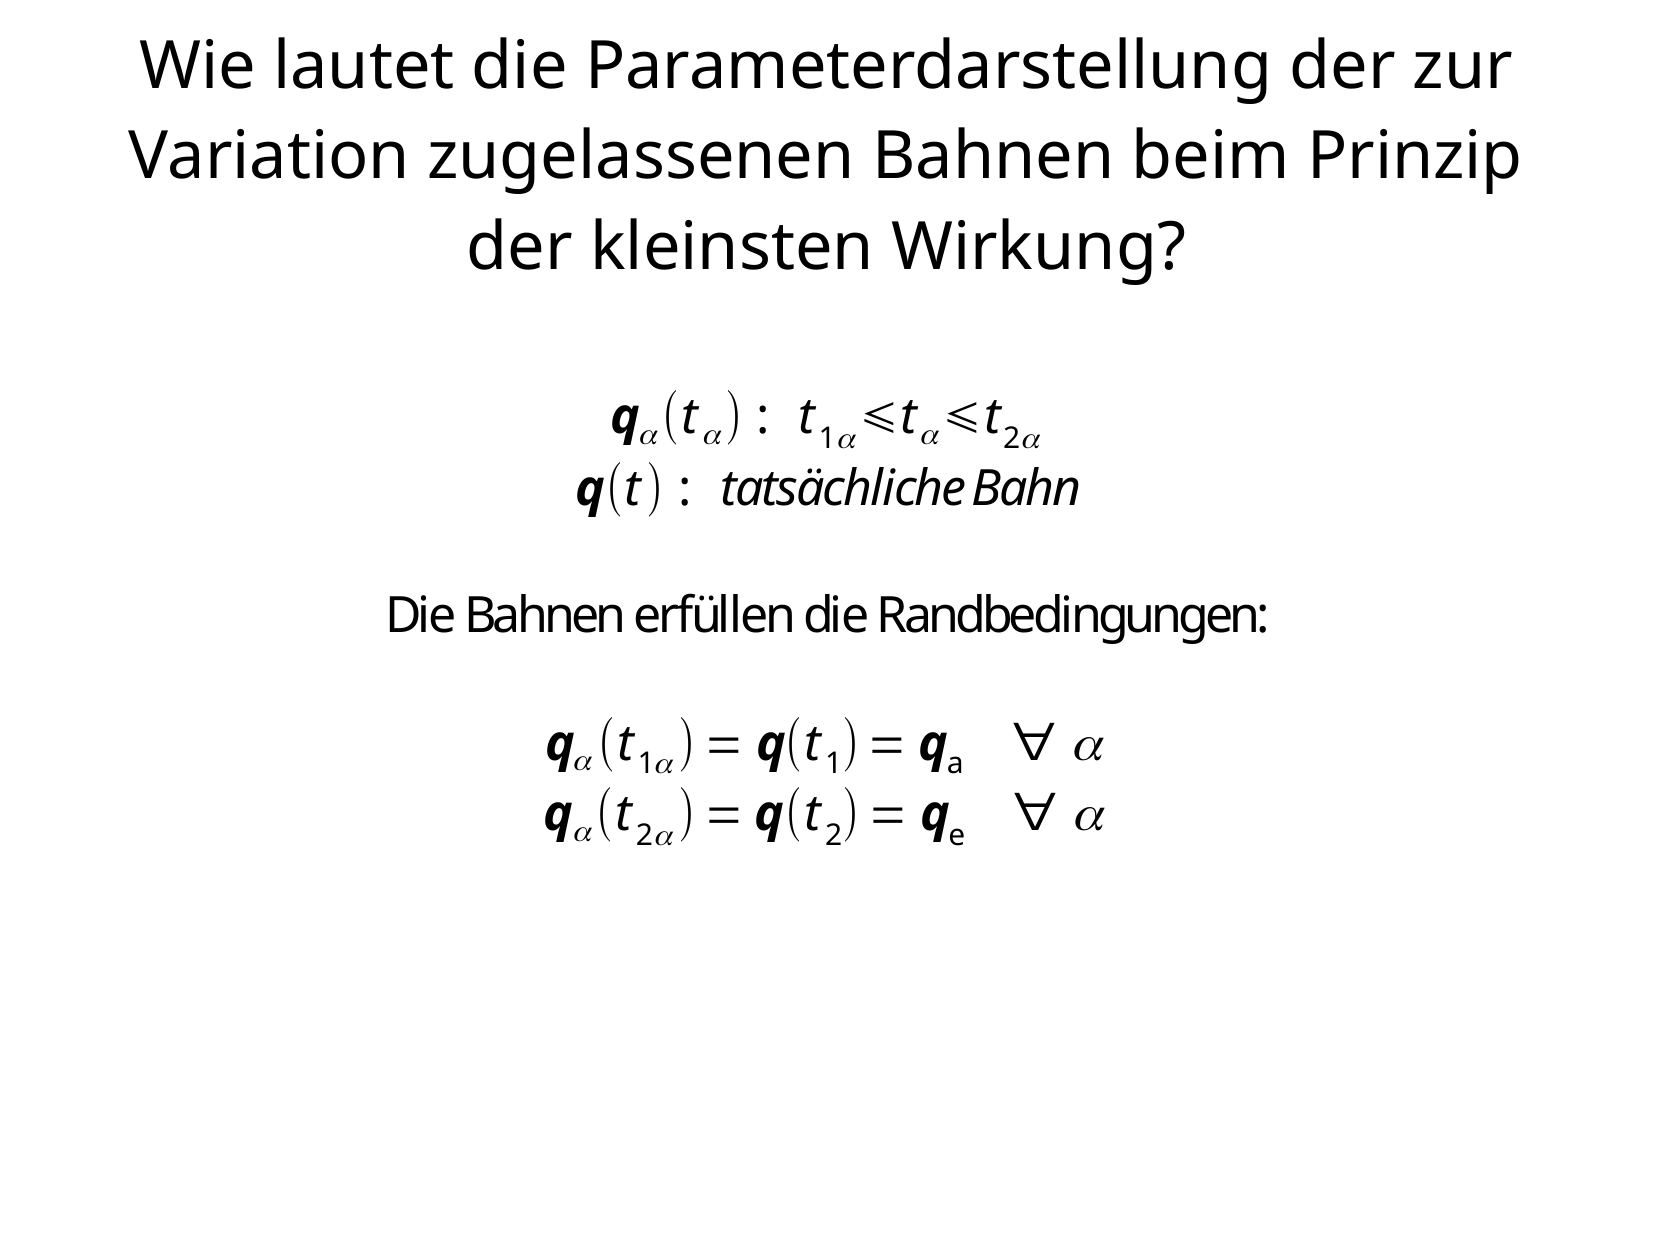

# Wie lautet die Parameterdarstellung der zur Variation zugelassenen Bahnen beim Prinzip der kleinsten Wirkung?